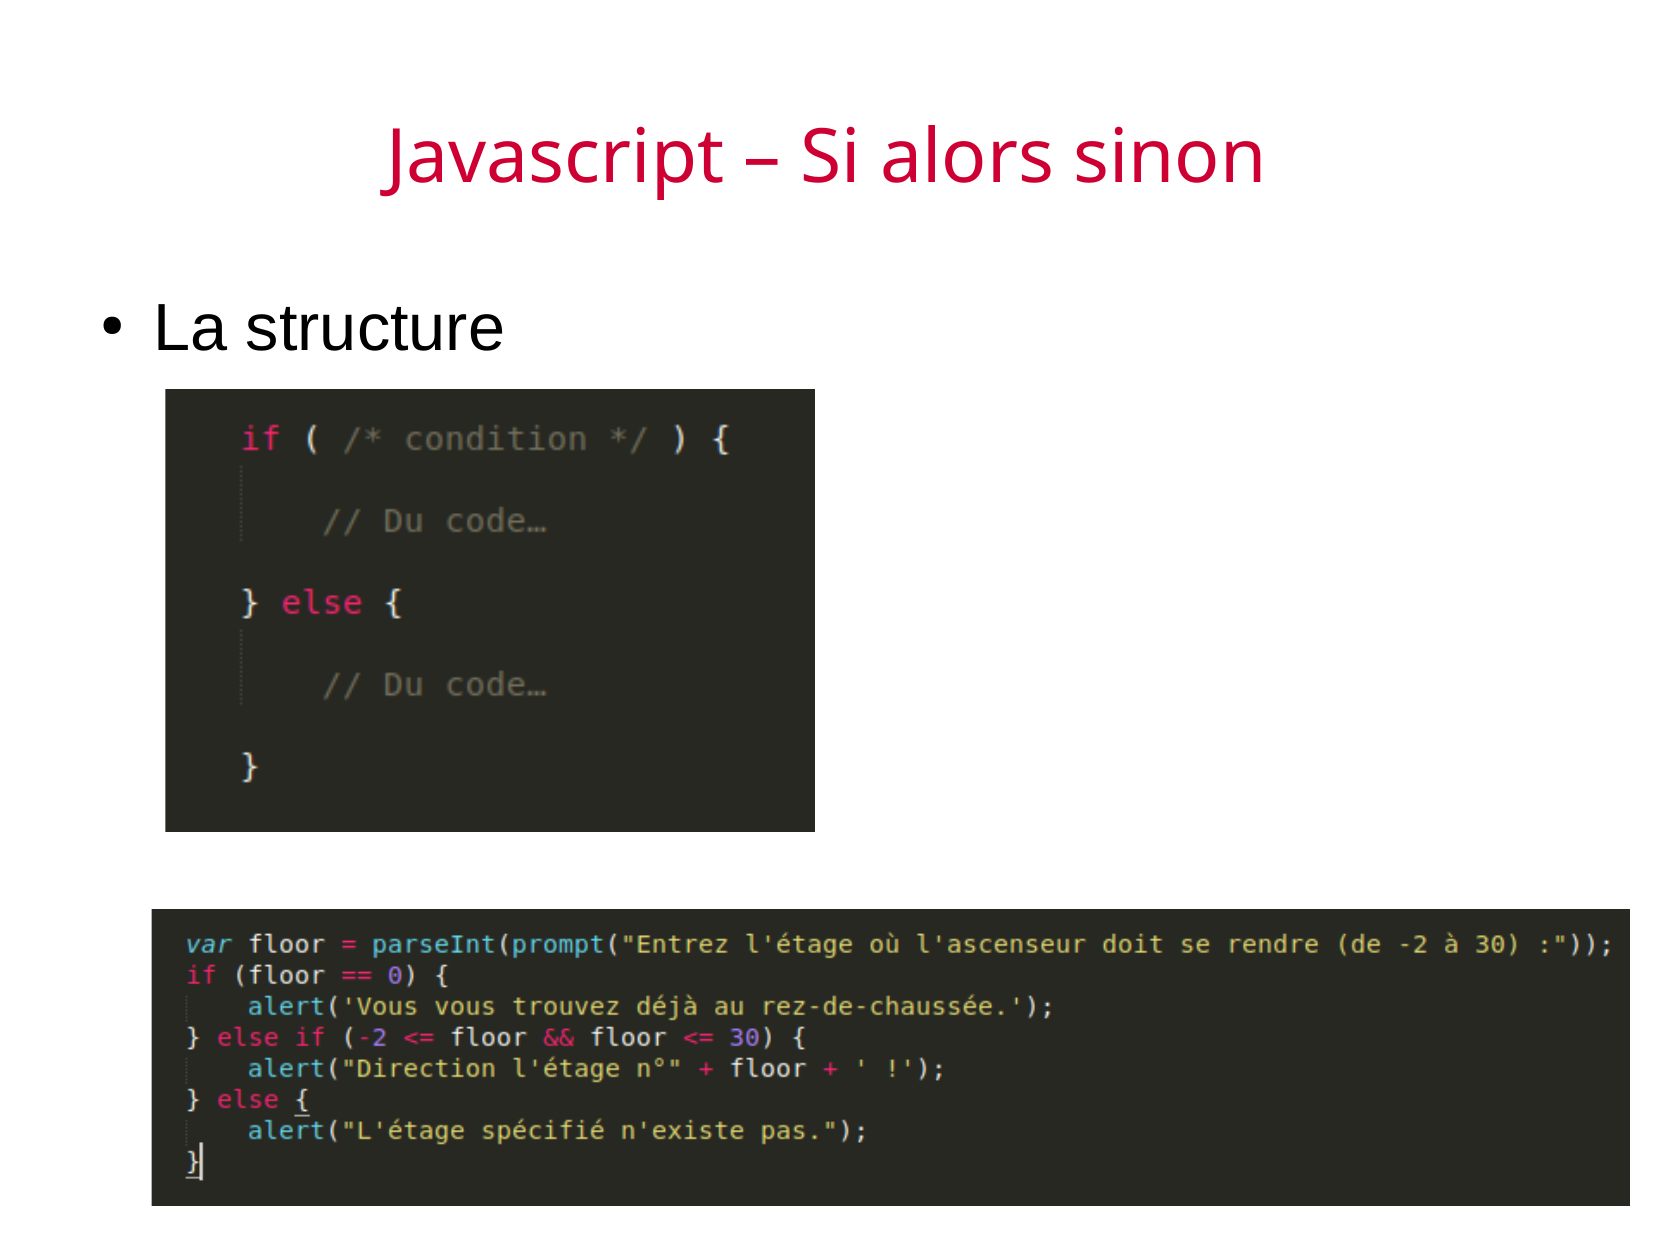

Javascript – Si alors sinon
# La structure